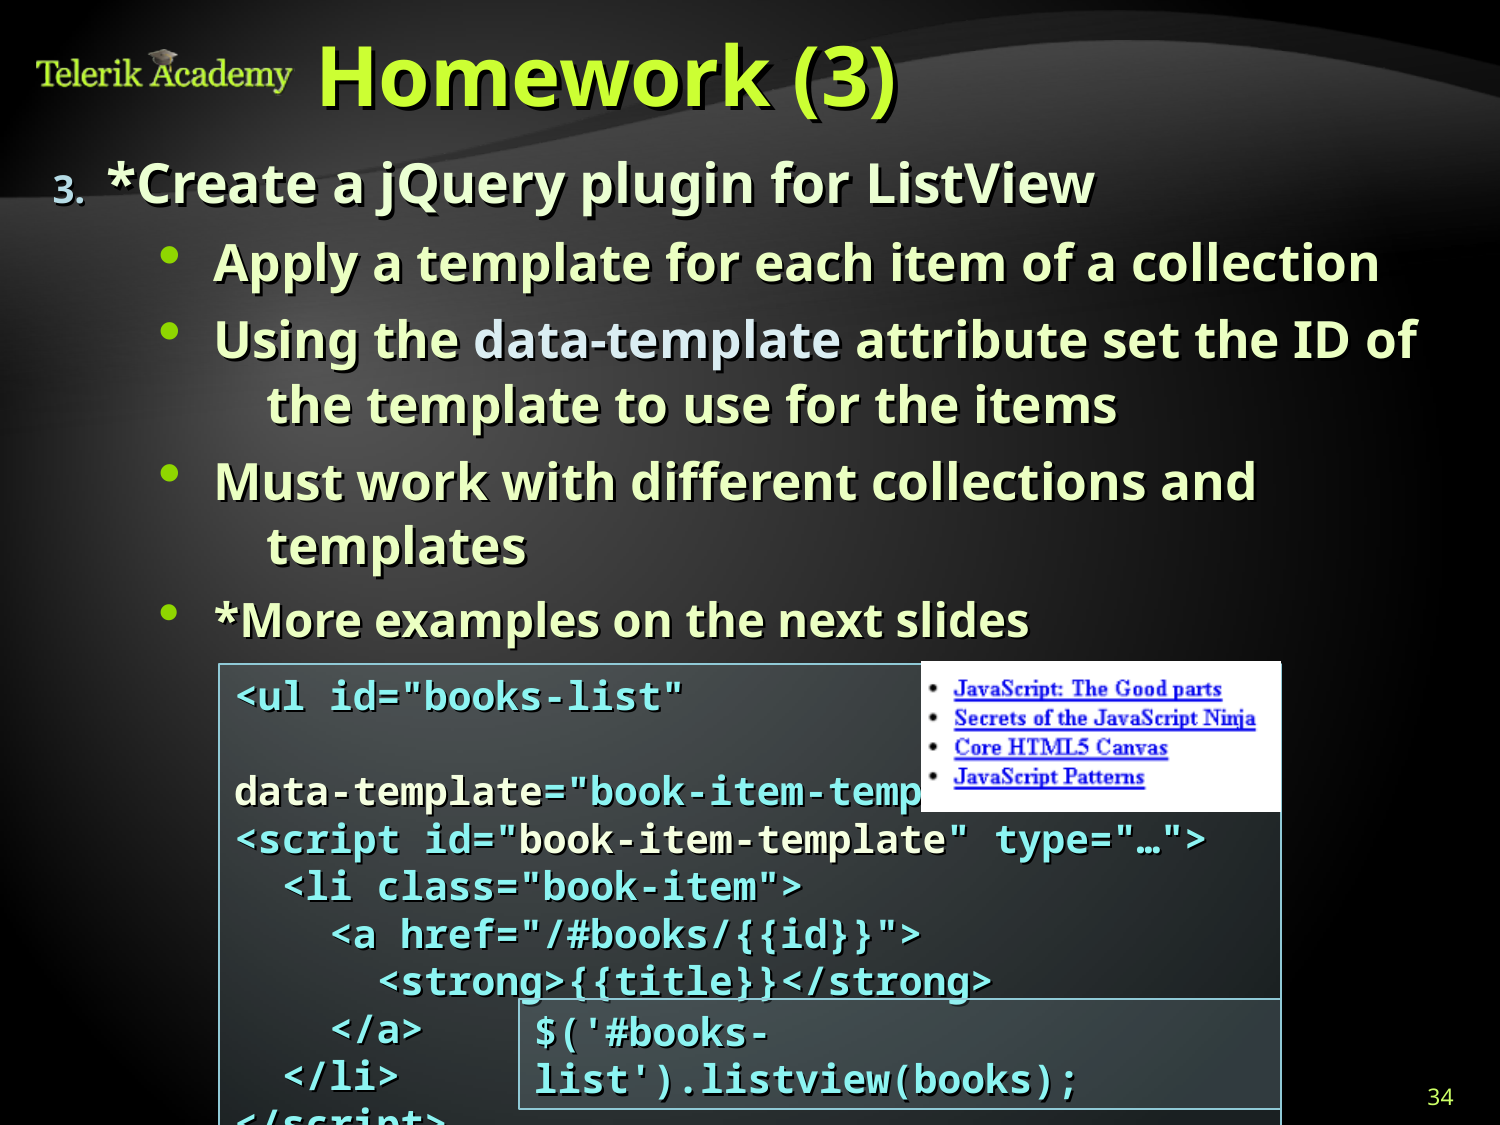

# Homework (3)
*Create a jQuery plugin for ListView
Apply a template for each item of a collection
Using the data-template attribute set the ID of the template to use for the items
Must work with different collections and templates
*More examples on the next slides
<ul id="books-list"
 data-template="book-item-template"></ul>
<script id="book-item-template" type="…">
 <li class="book-item">
 <a href="/#books/{{id}}">
 <strong>{{title}}</strong>
 </a>
 </li>
</script>
$('#books-list').listview(books);